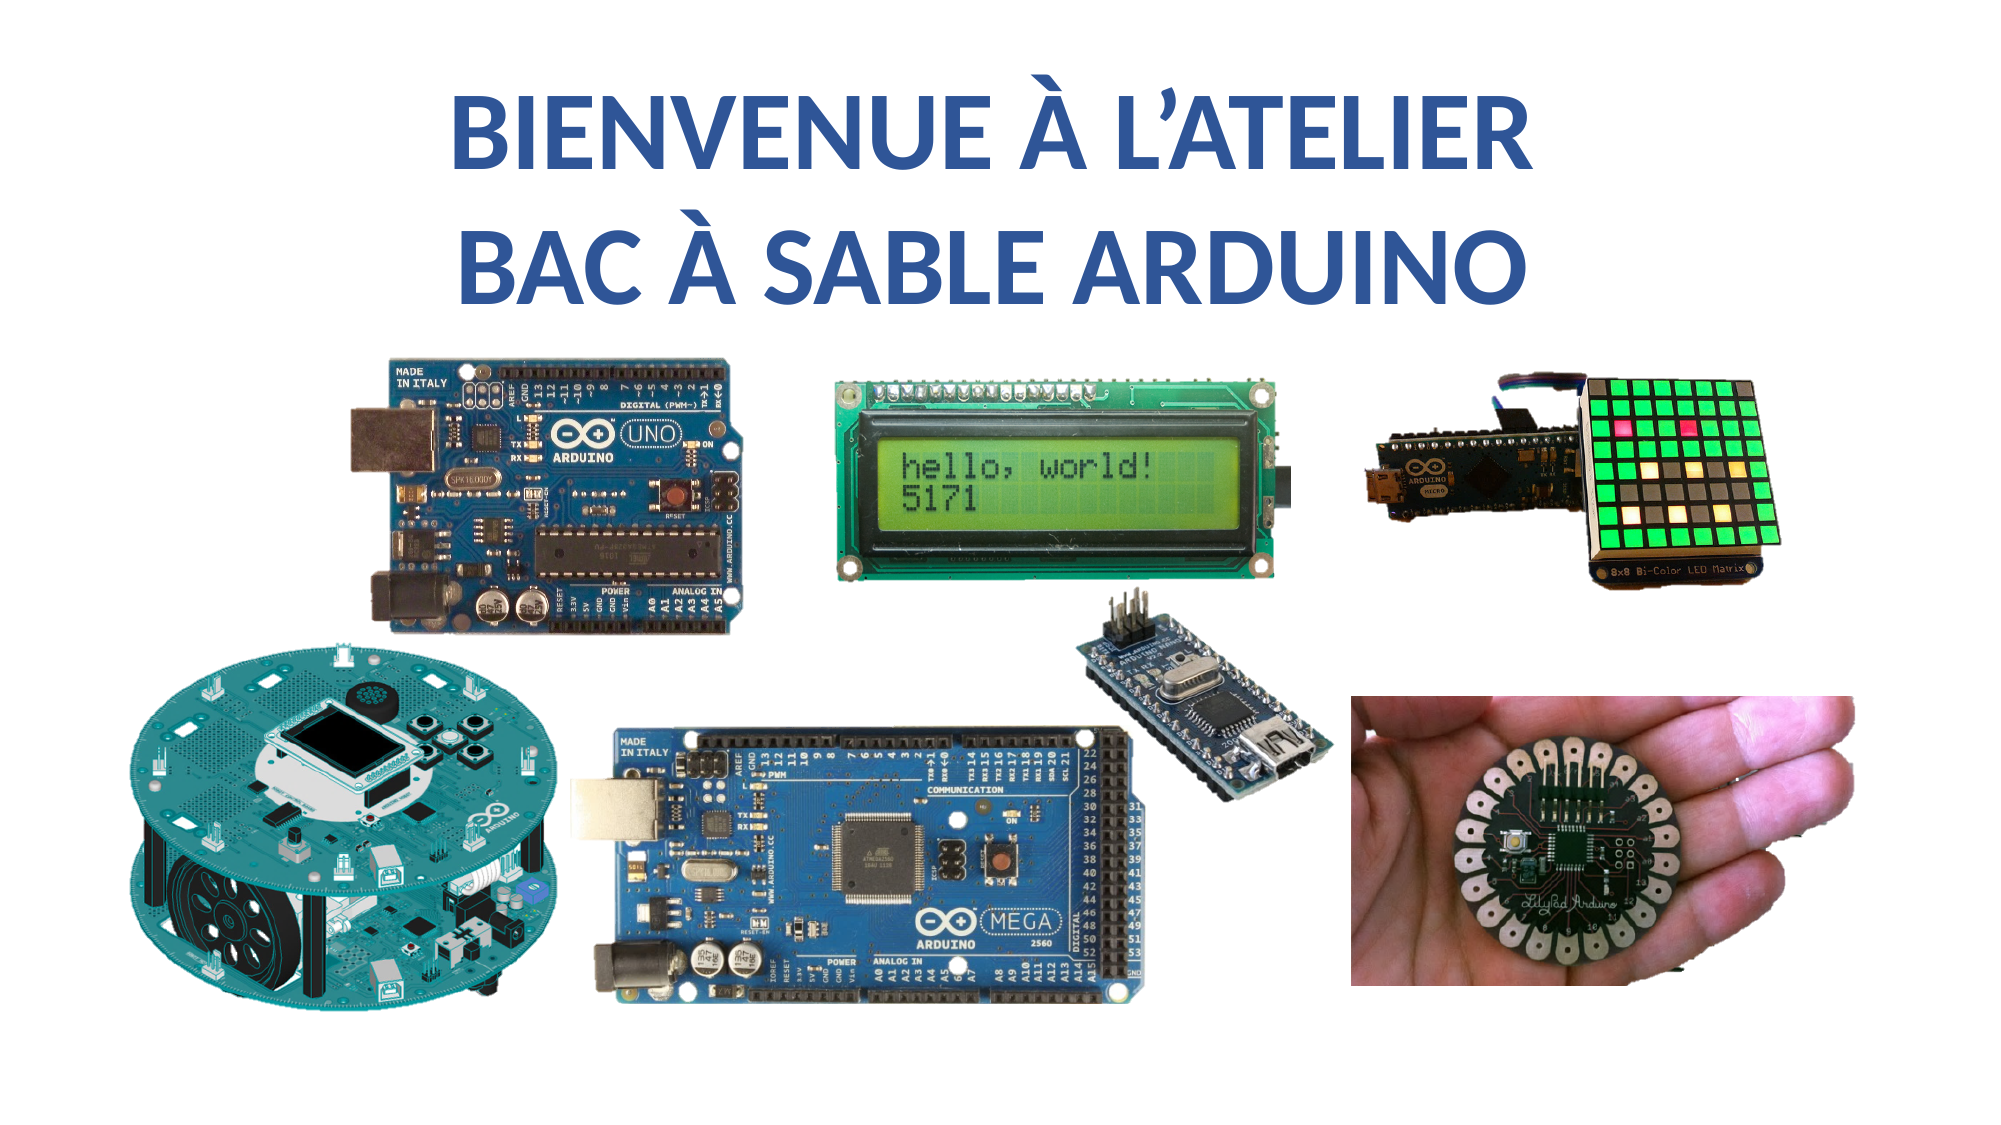

Bienvenue à l’atelier
Bac à sable Arduino